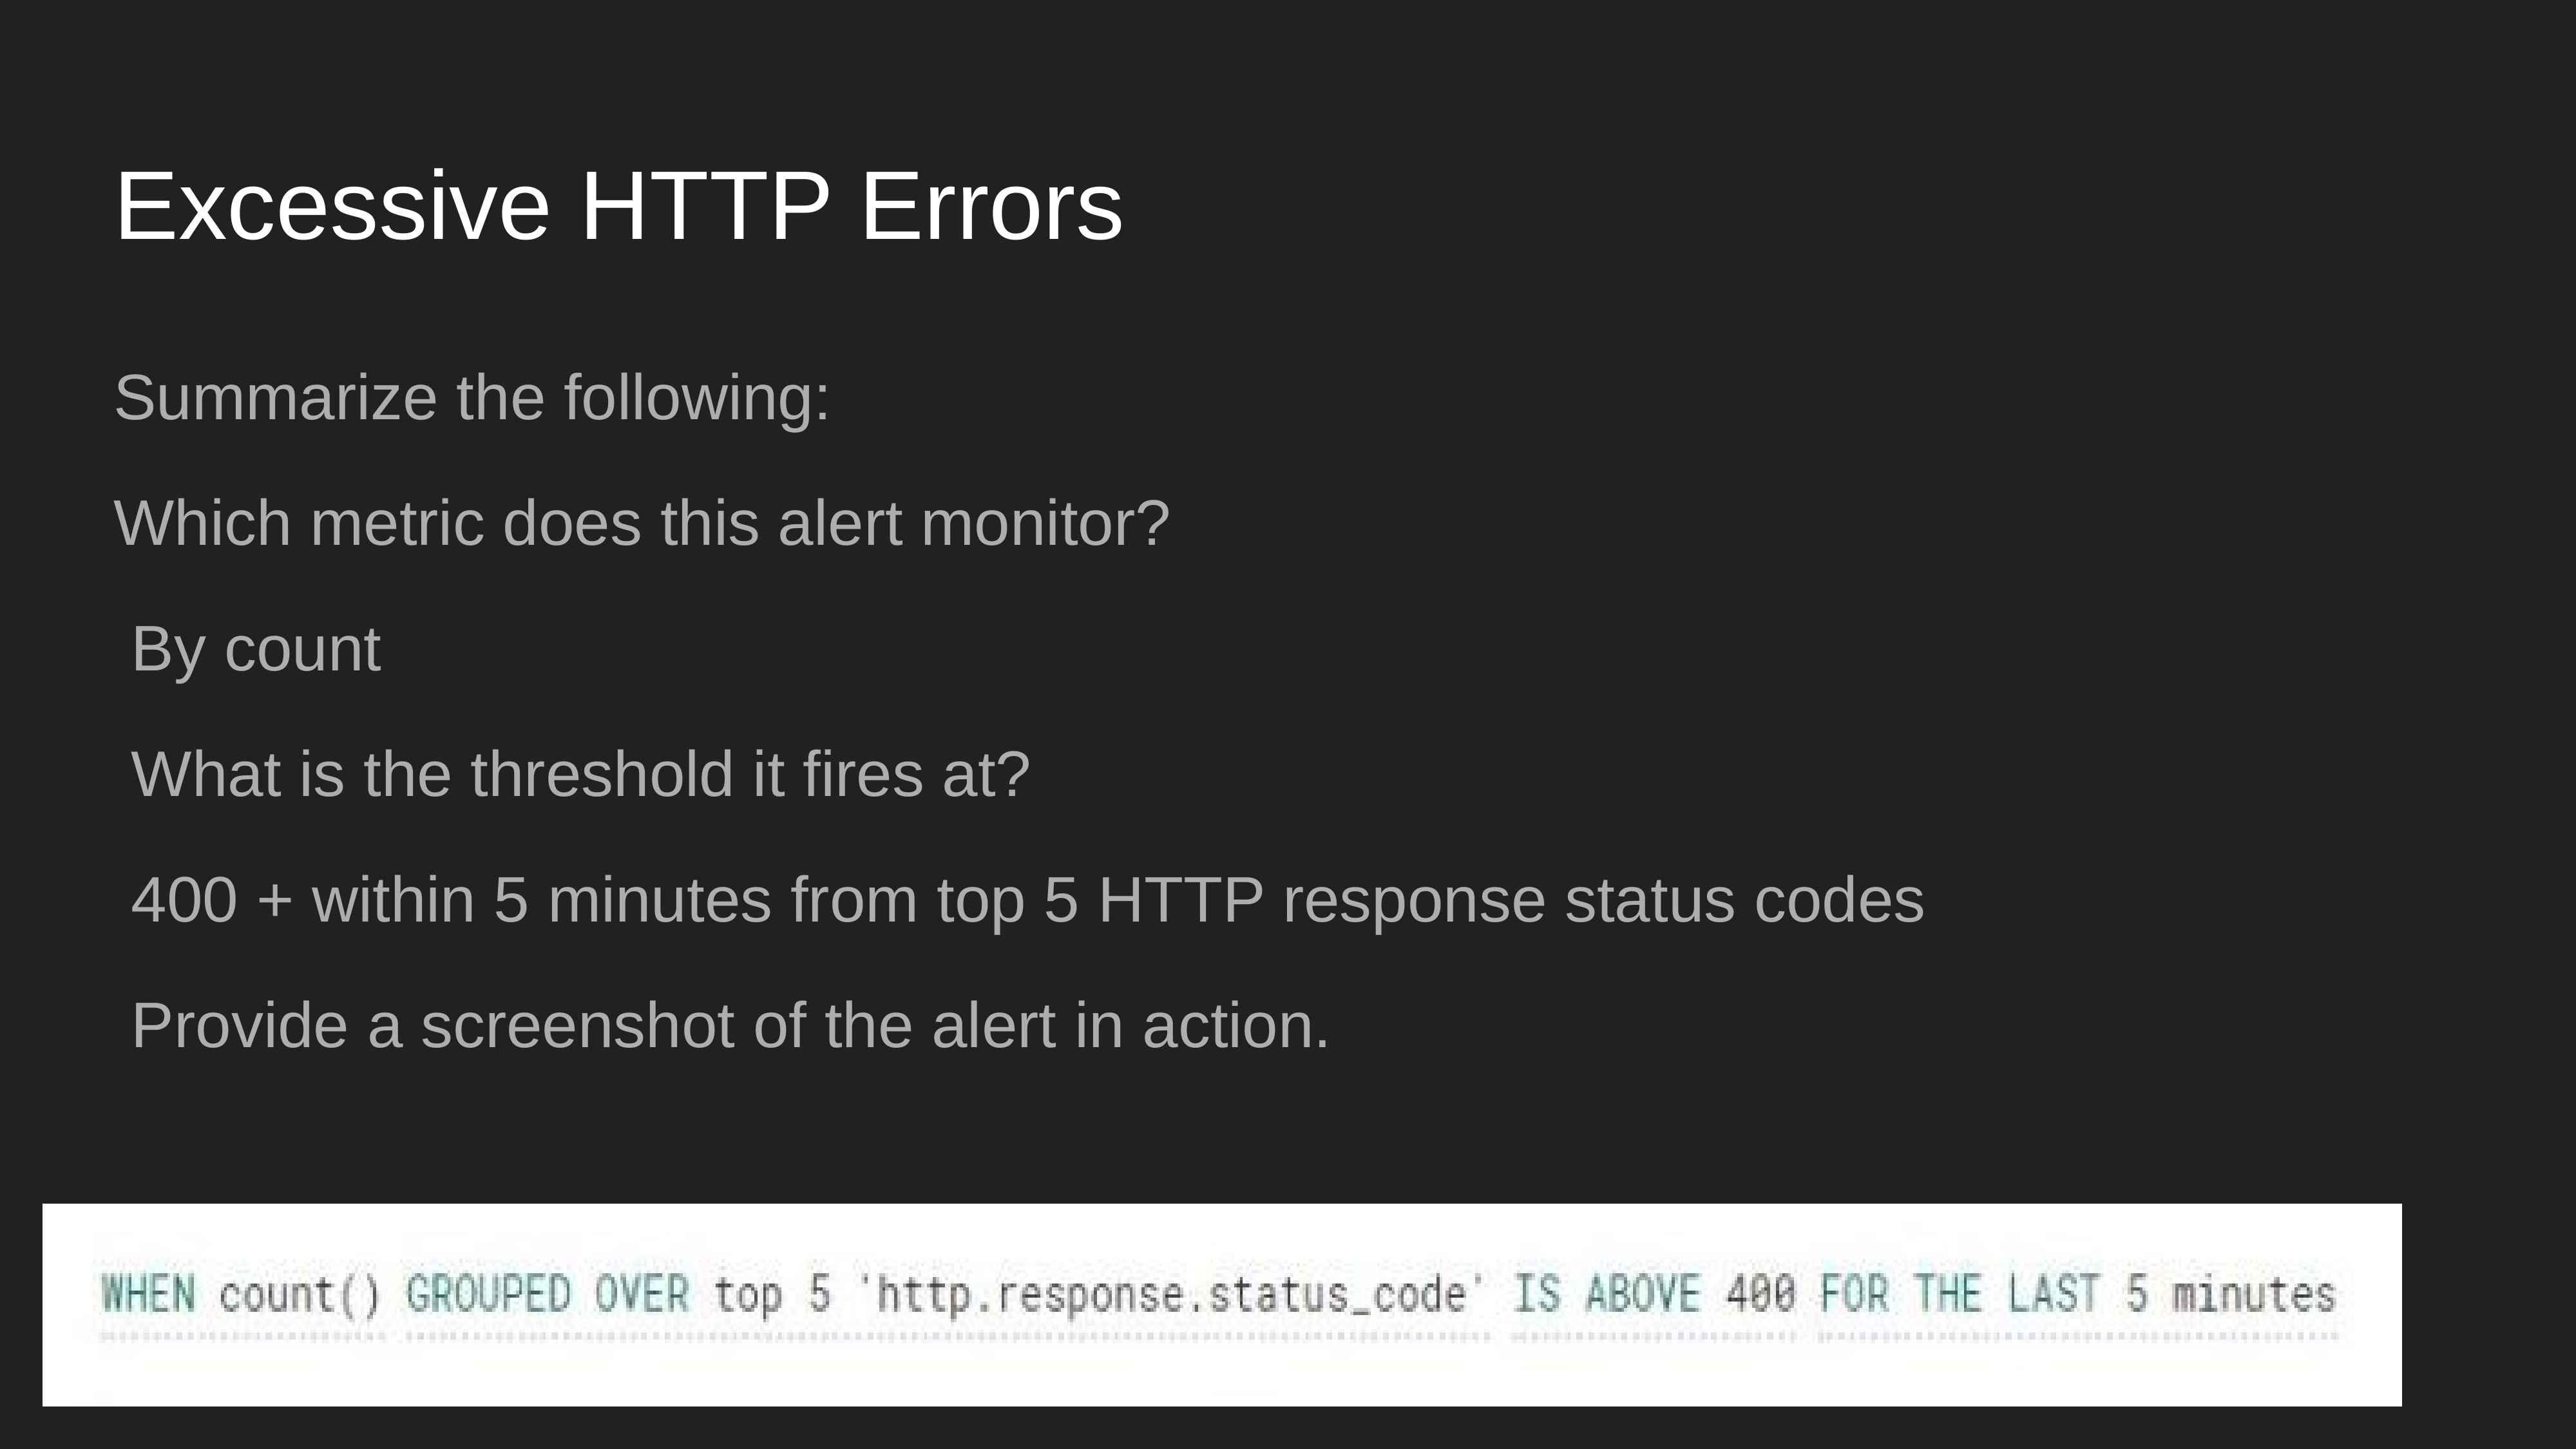

# Excessive HTTP Errors
Summarize the following:
Which metric does this alert monitor?
 By count
 What is the threshold it fires at?
 400 + within 5 minutes from top 5 HTTP response status codes
 Provide a screenshot of the alert in action.